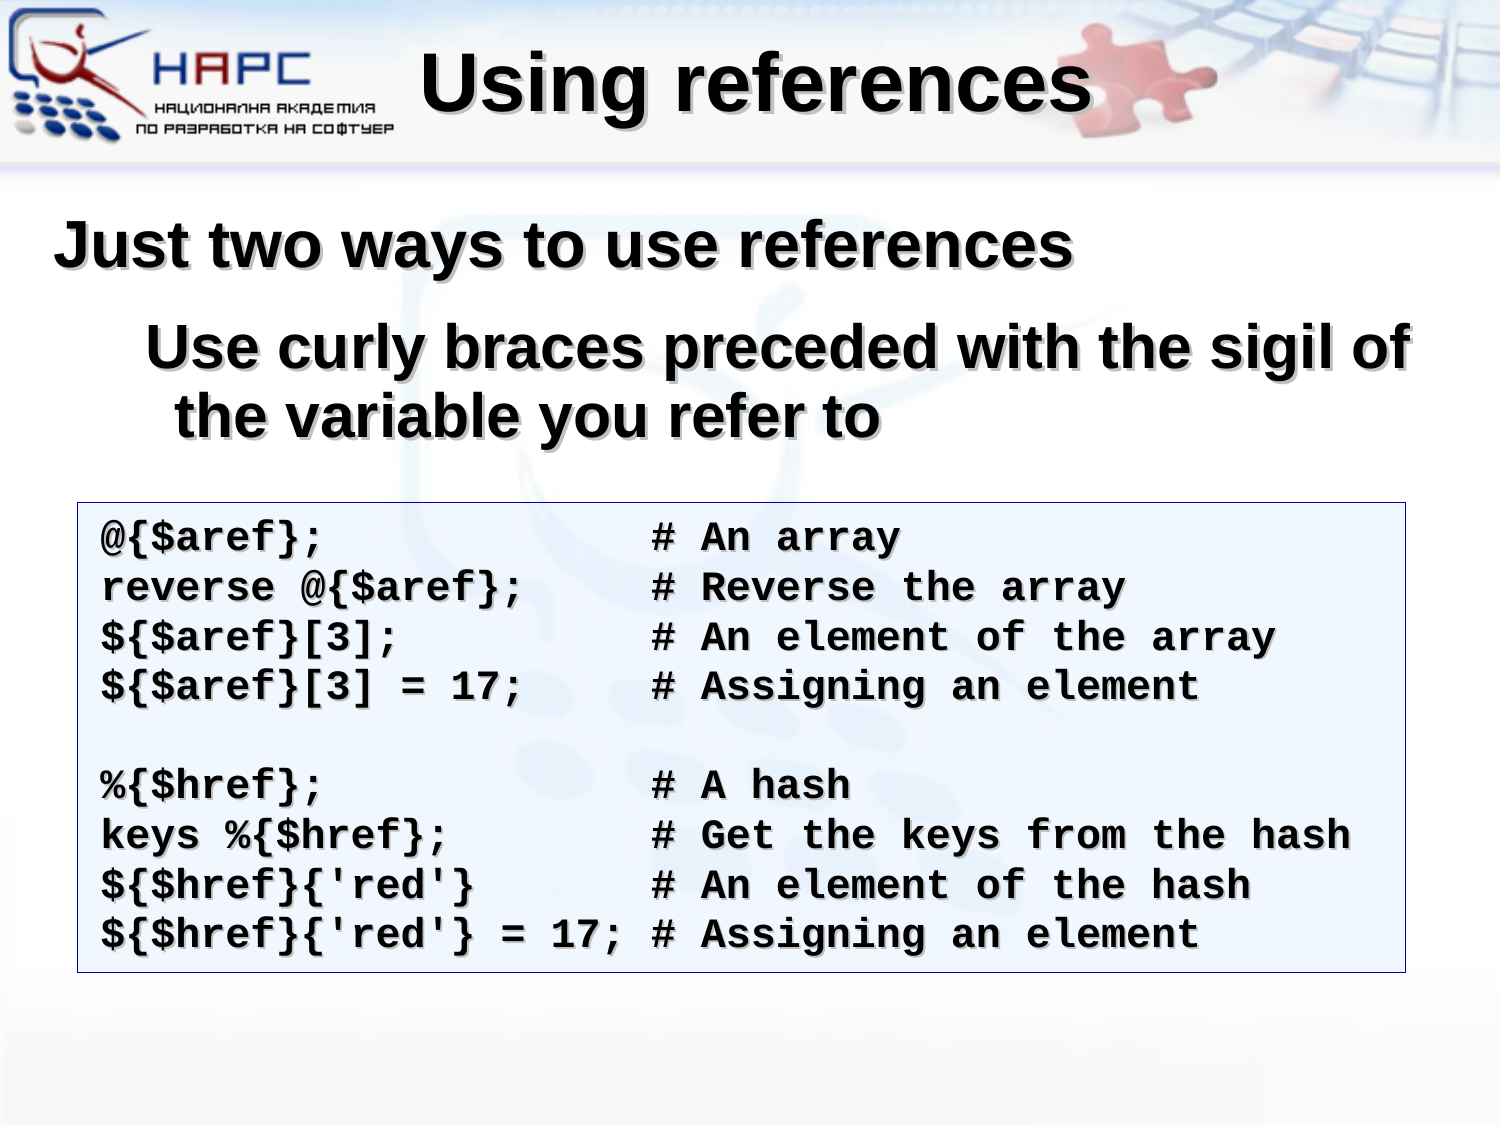

# Using references
Just two ways to use references
 Use curly braces preceded with the sigil of the variable you refer to
@{$aref}; # An array
reverse @{$aref}; # Reverse the array
${$aref}[3]; # An element of the array
${$aref}[3] = 17; # Assigning an element
%{$href}; # A hash
keys %{$href}; # Get the keys from the hash
${$href}{'red'} # An element of the hash
${$href}{'red'} = 17; # Assigning an element